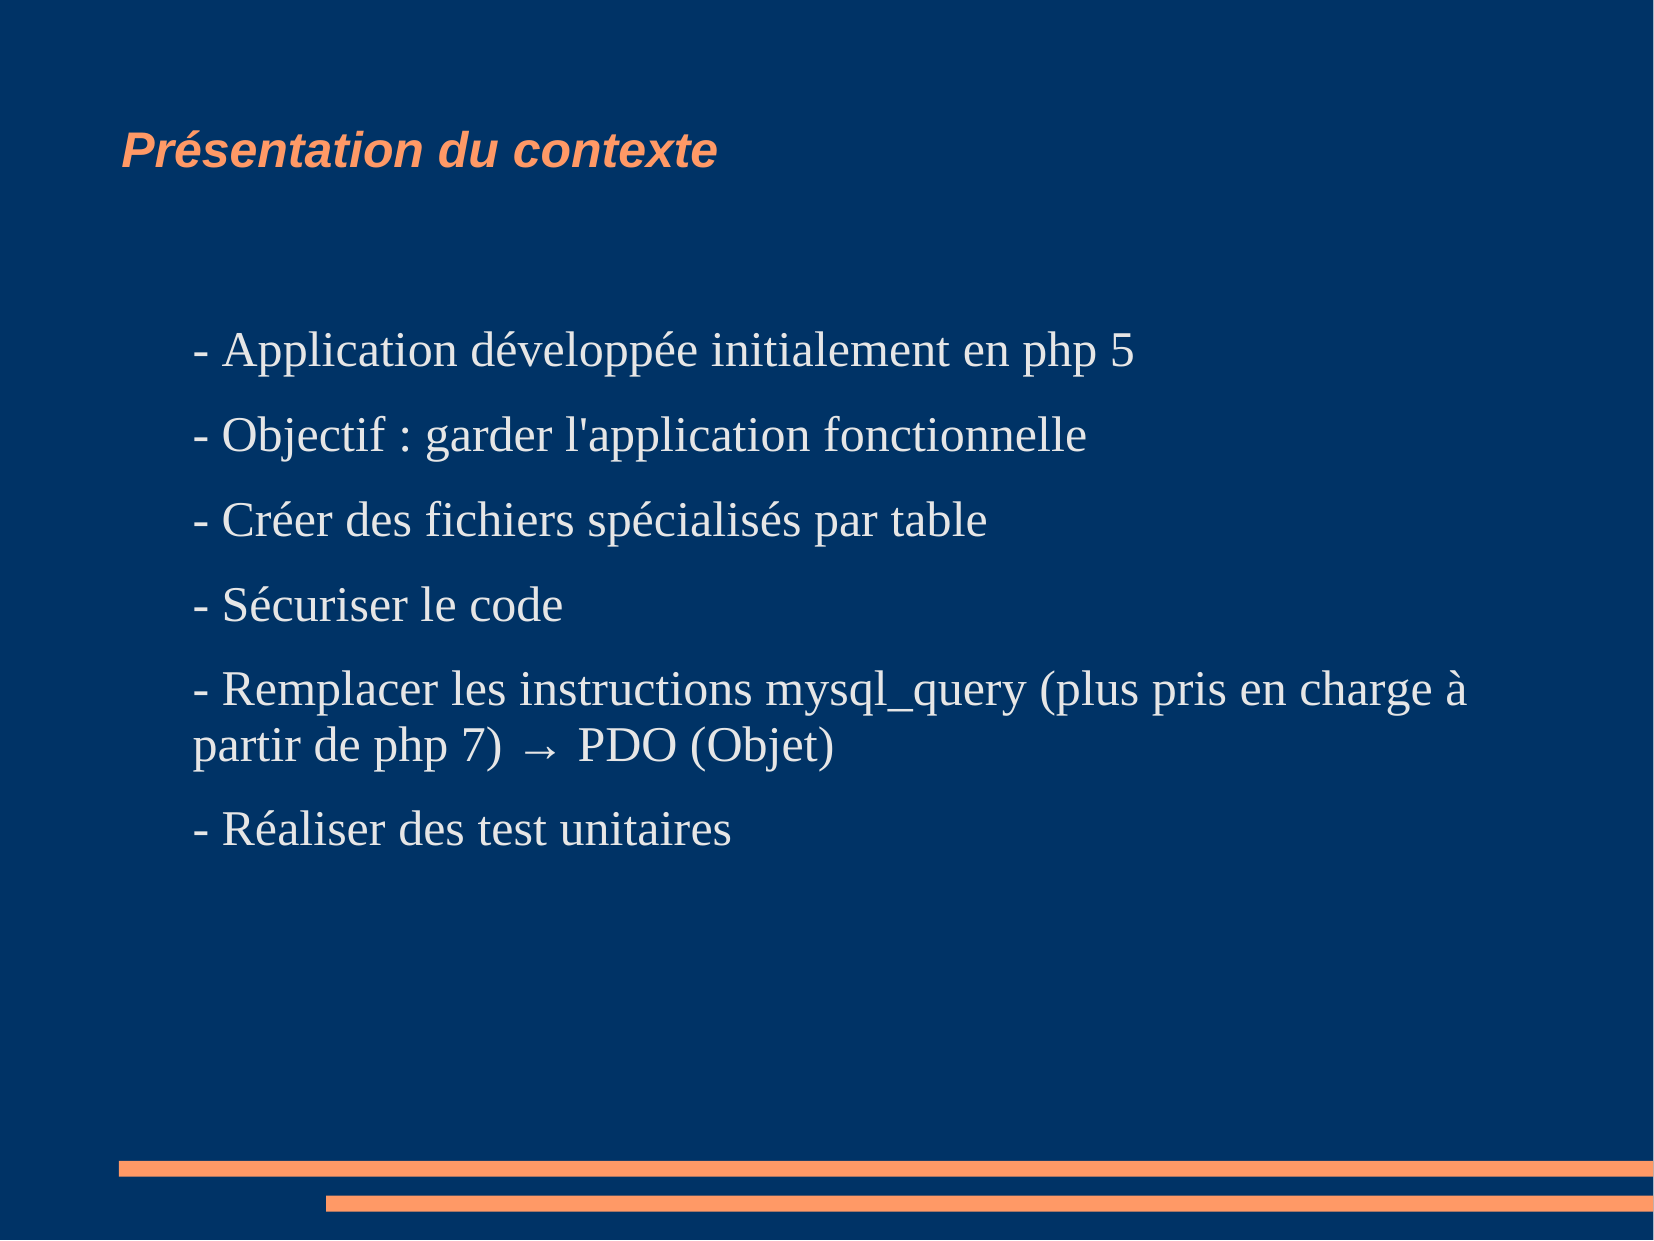

# Présentation du contexte
- Application développée initialement en php 5
- Objectif : garder l'application fonctionnelle
- Créer des fichiers spécialisés par table
- Sécuriser le code
- Remplacer les instructions mysql_query (plus pris en charge à partir de php 7) → PDO (Objet)
- Réaliser des test unitaires